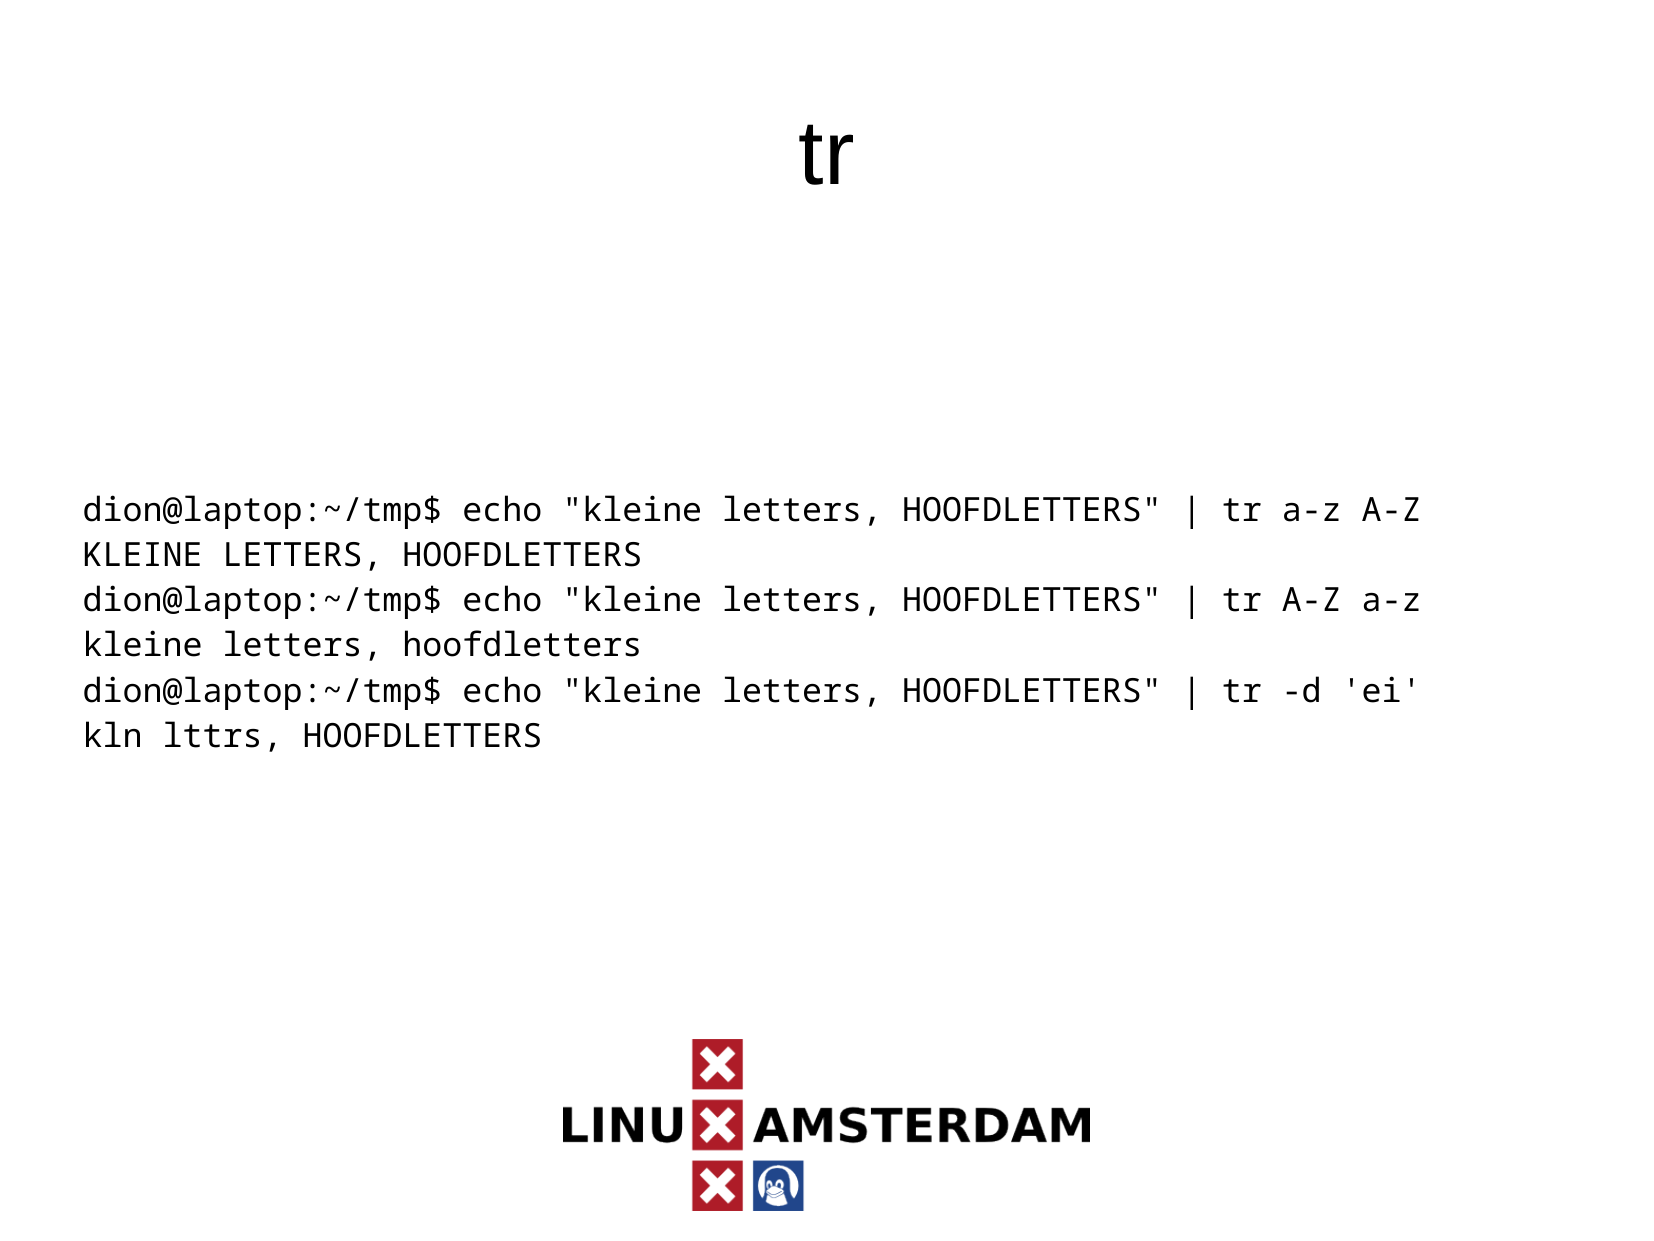

# tr
dion@laptop:~/tmp$ echo "kleine letters, HOOFDLETTERS" | tr a-z A-Z
KLEINE LETTERS, HOOFDLETTERS
dion@laptop:~/tmp$ echo "kleine letters, HOOFDLETTERS" | tr A-Z a-z
kleine letters, hoofdletters
dion@laptop:~/tmp$ echo "kleine letters, HOOFDLETTERS" | tr -d 'ei'
kln lttrs, HOOFDLETTERS